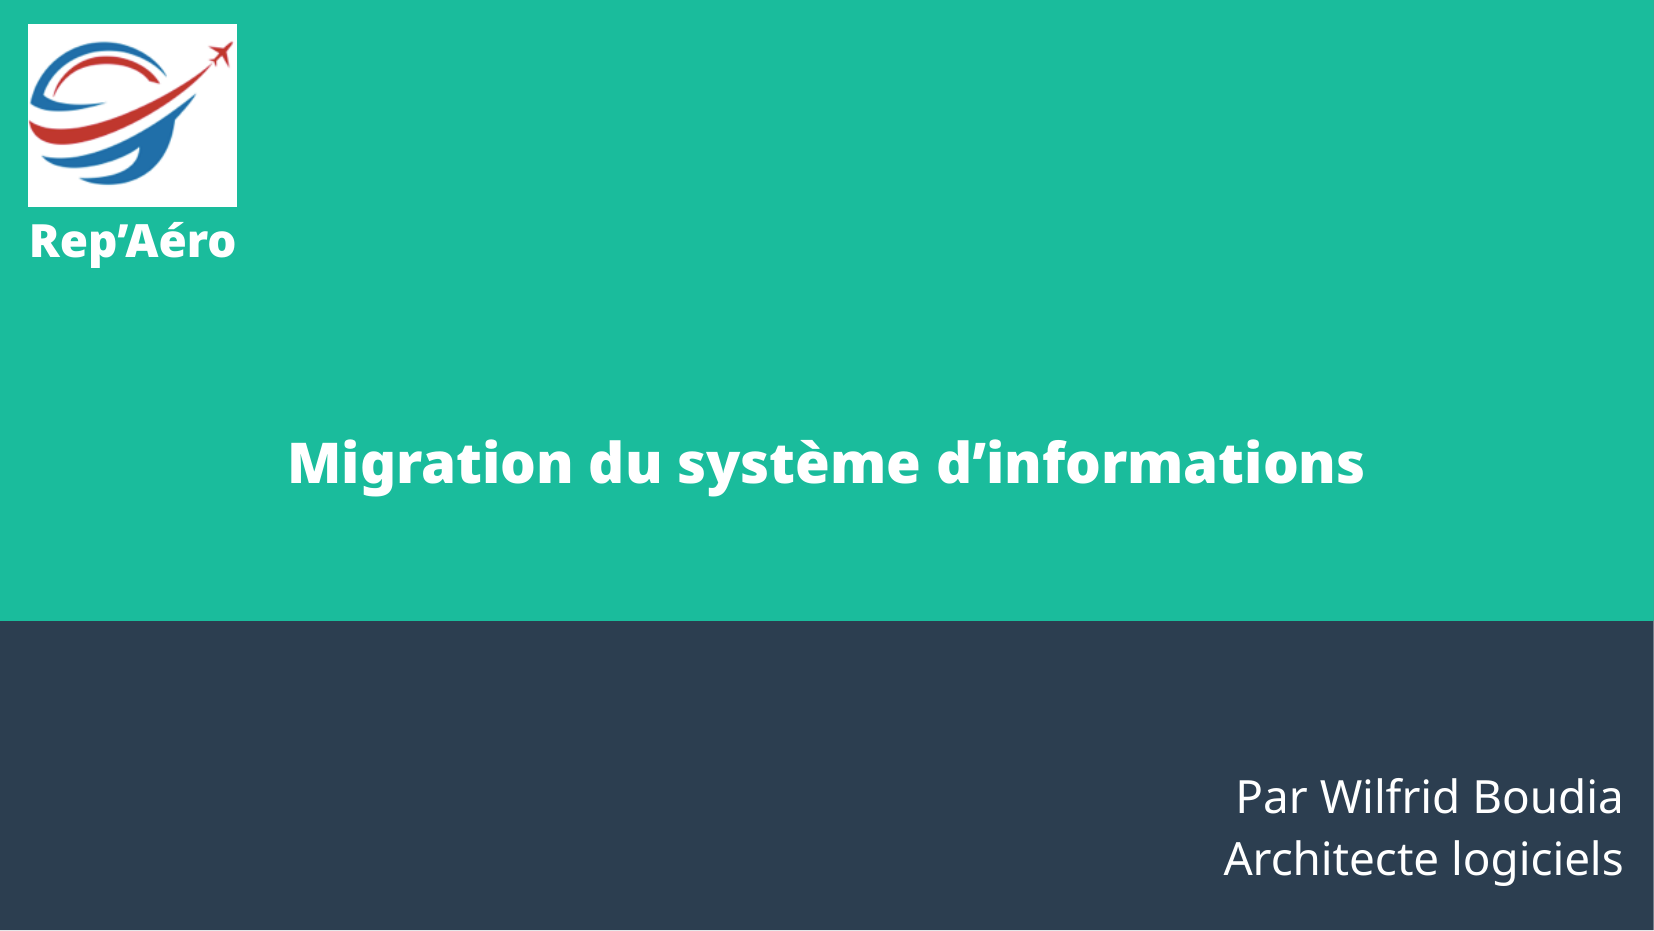

Rep’Aéro
# Migration du système d’informations
Par Wilfrid Boudia
Architecte logiciels